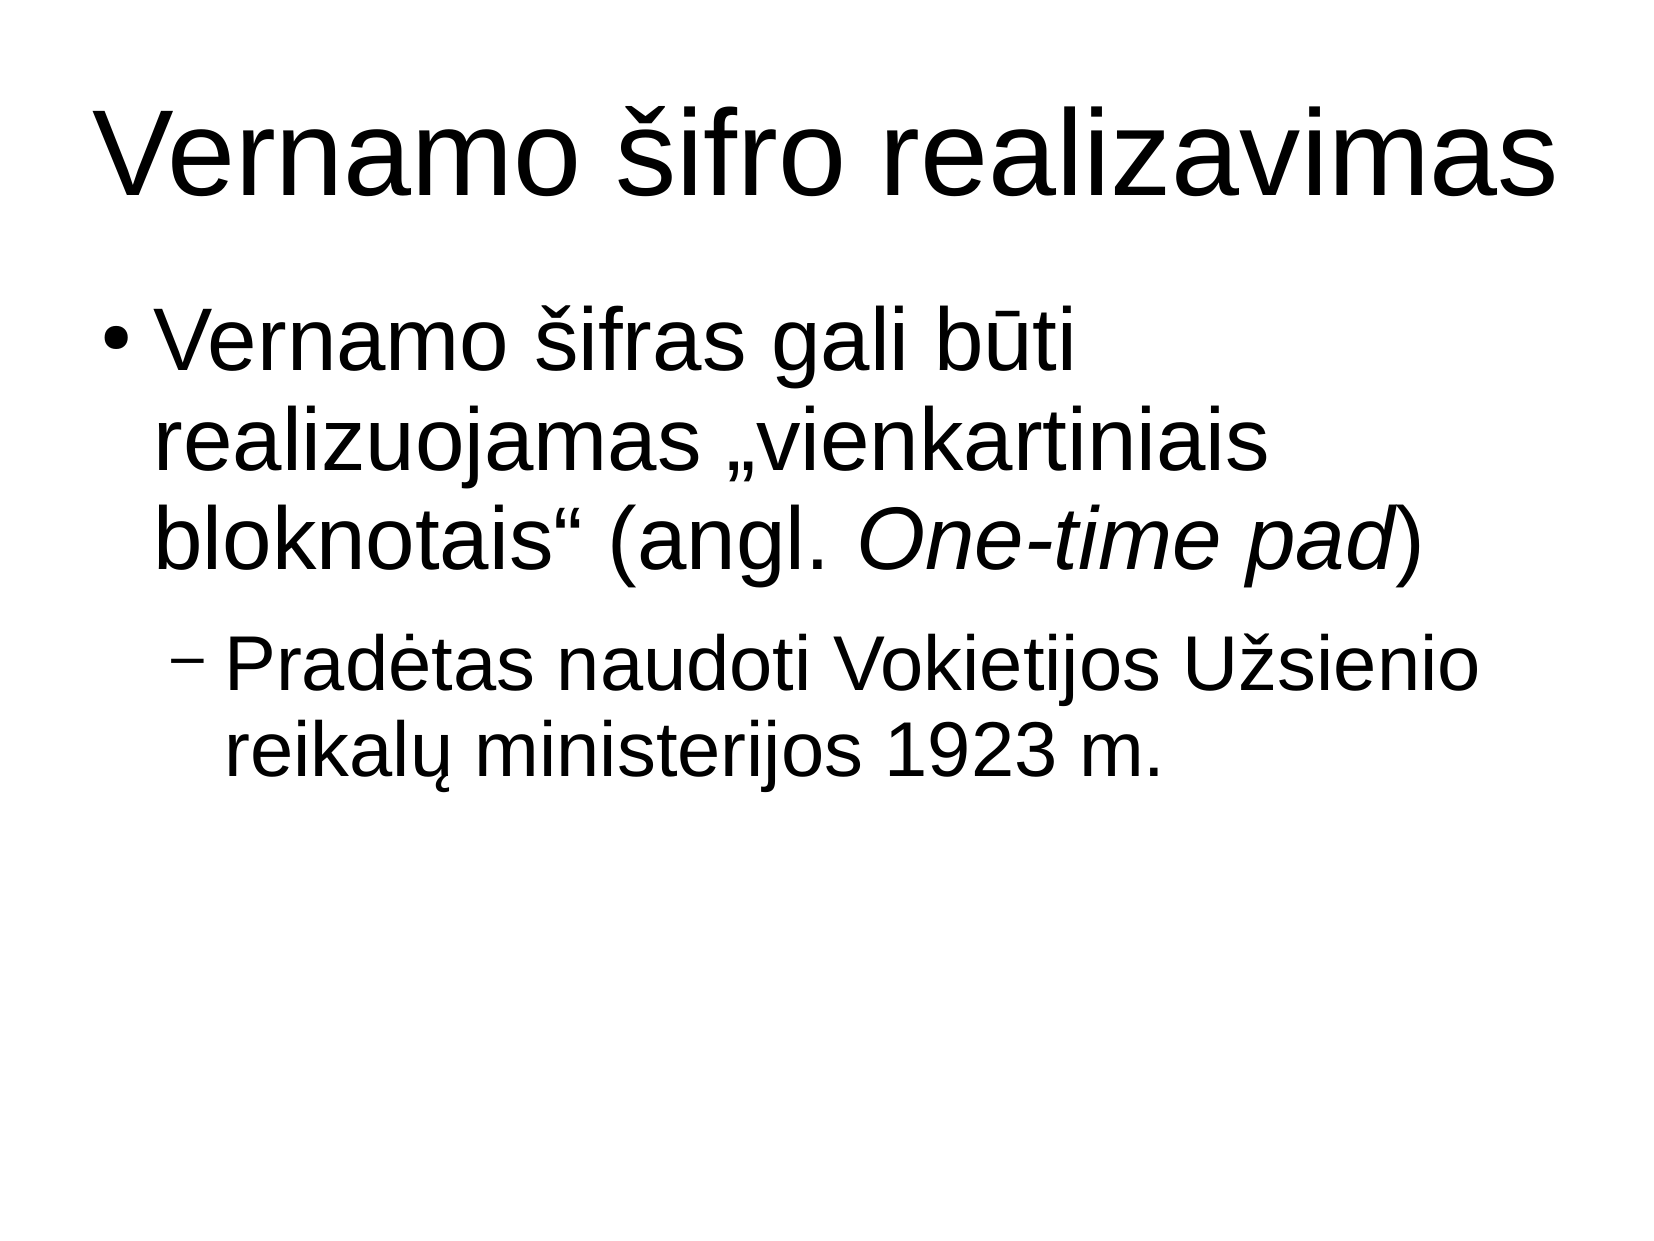

# Vernamo šifro realizavimas
Vernamo šifras gali būti realizuojamas „vienkartiniais bloknotais“ (angl. One-time pad)
Pradėtas naudoti Vokietijos Užsienio reikalų ministerijos 1923 m.